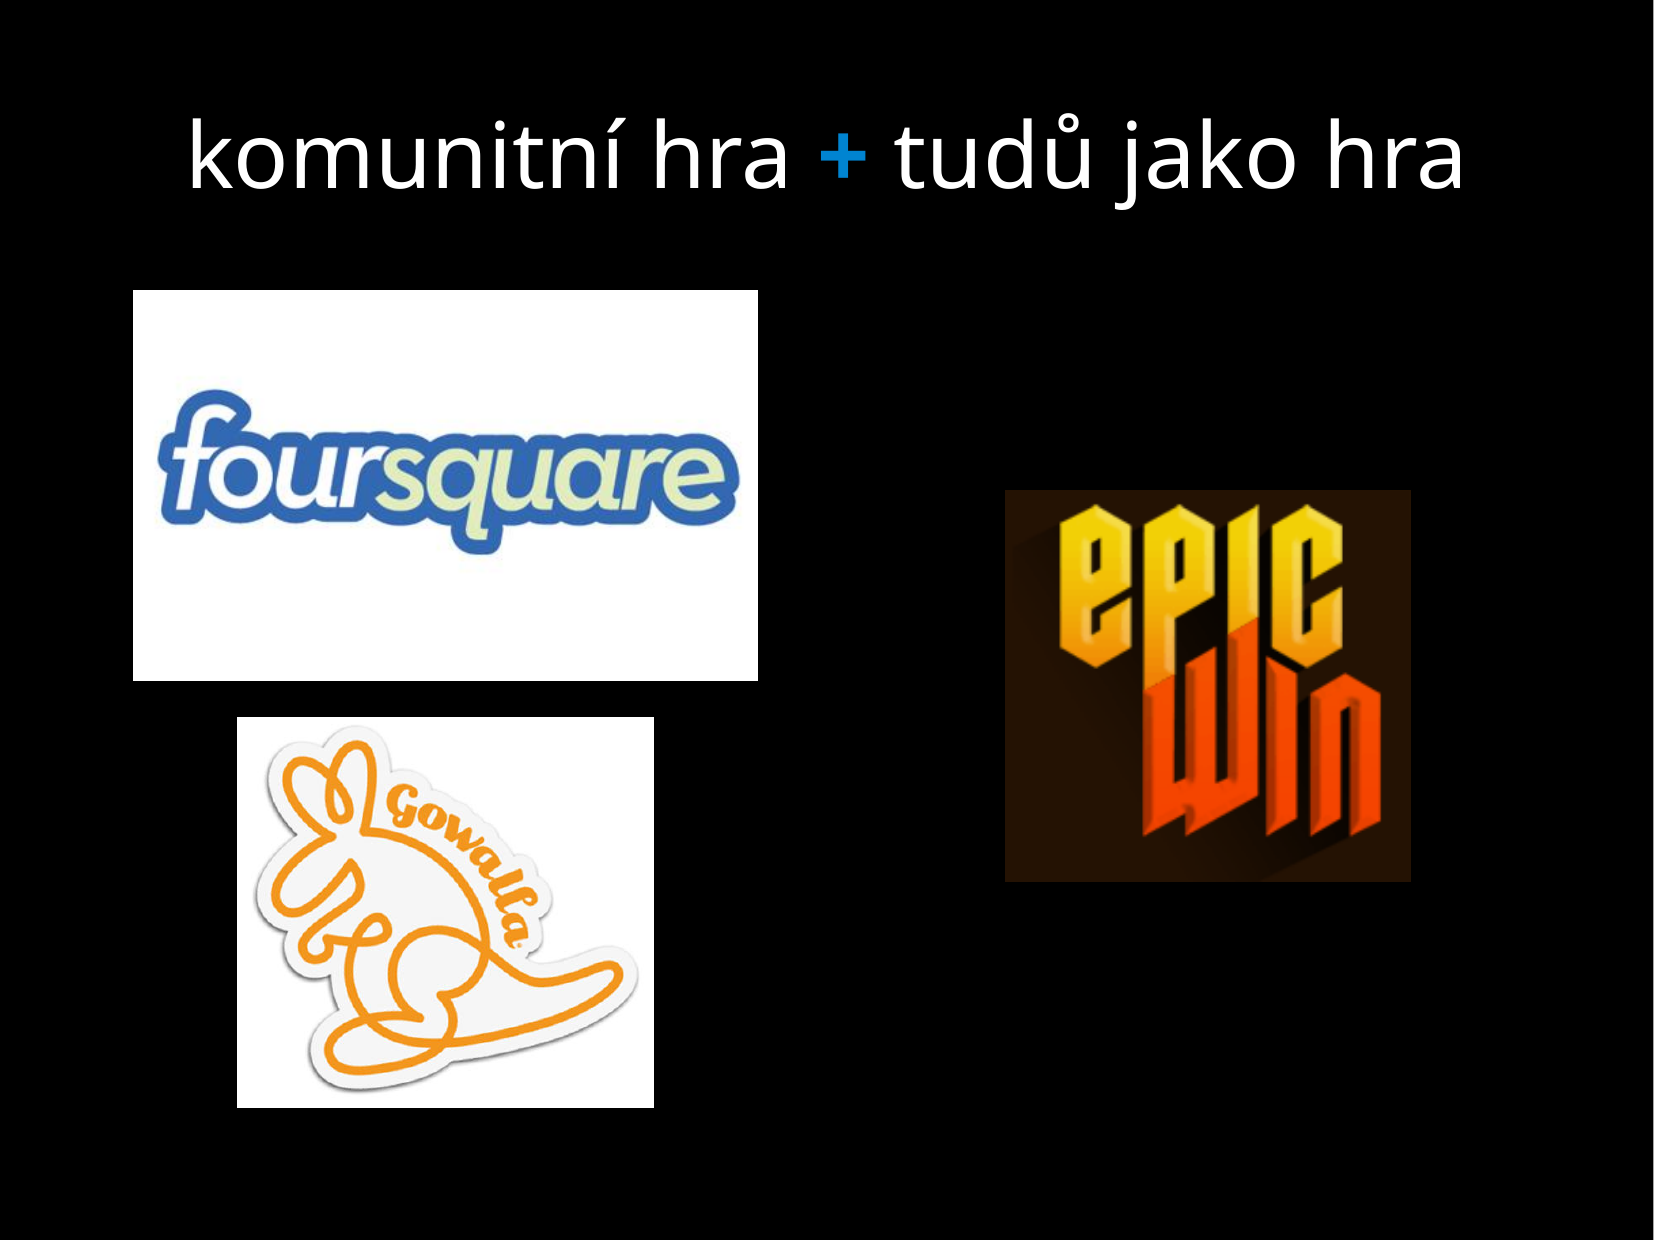

# komunitní hra + tudů jako hra